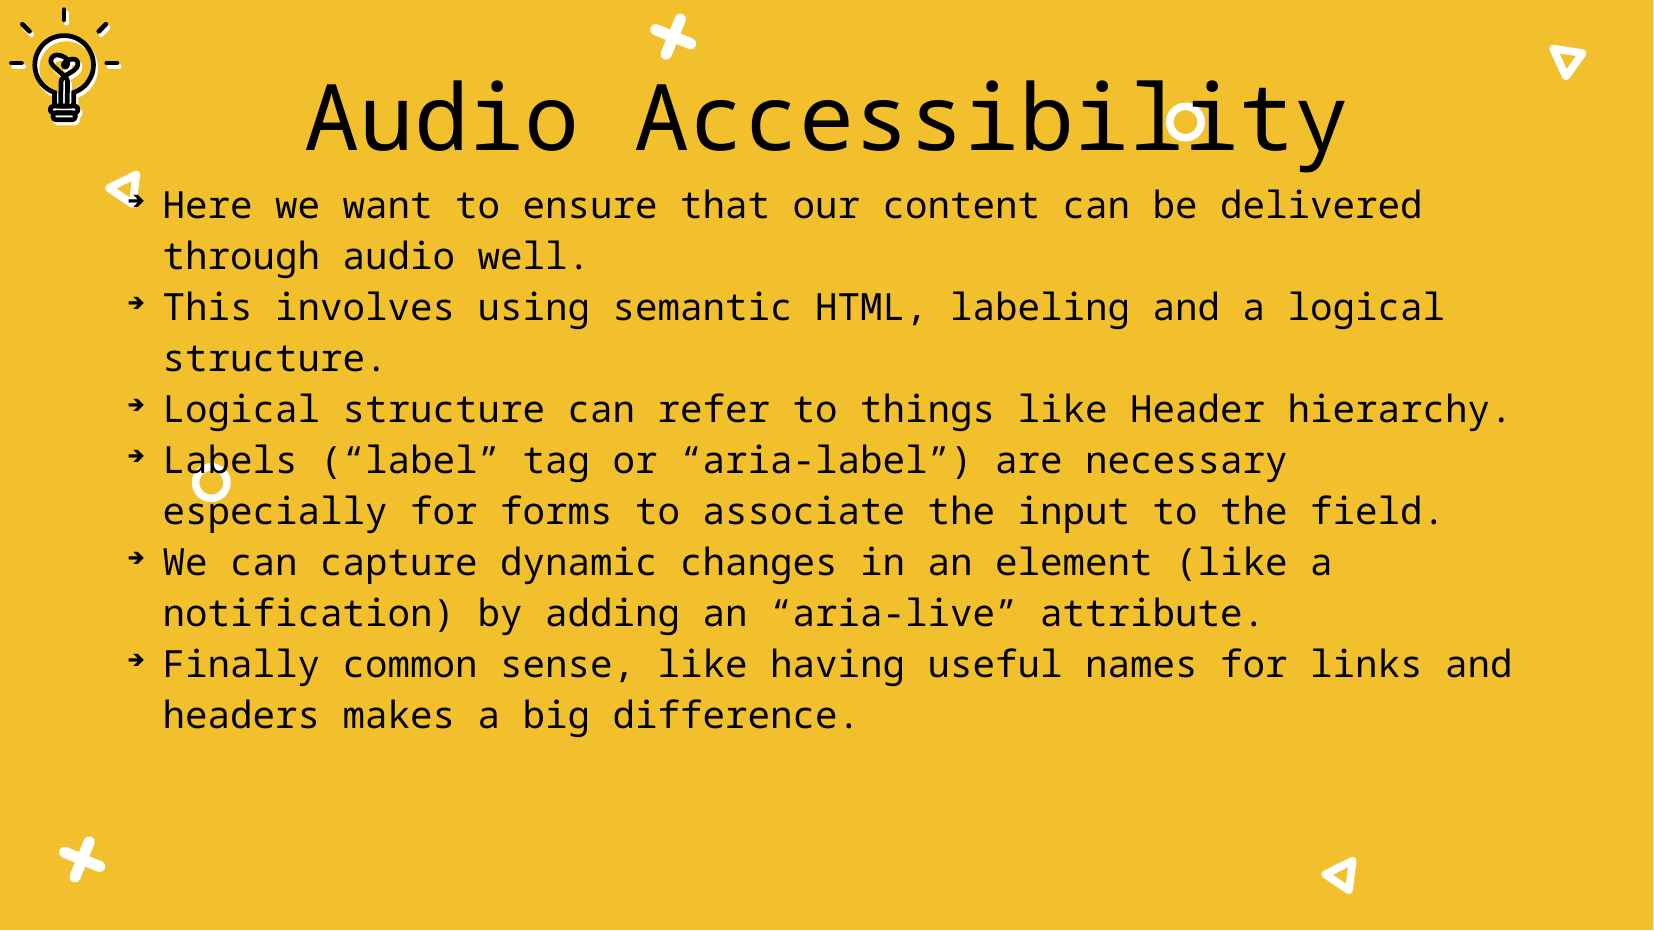

# Audio Accessibility
Here we want to ensure that our content can be delivered through audio well.
This involves using semantic HTML, labeling and a logical structure.
Logical structure can refer to things like Header hierarchy.
Labels (“label” tag or “aria-label”) are necessary especially for forms to associate the input to the field.
We can capture dynamic changes in an element (like a notification) by adding an “aria-live” attribute.
Finally common sense, like having useful names for links and headers makes a big difference.